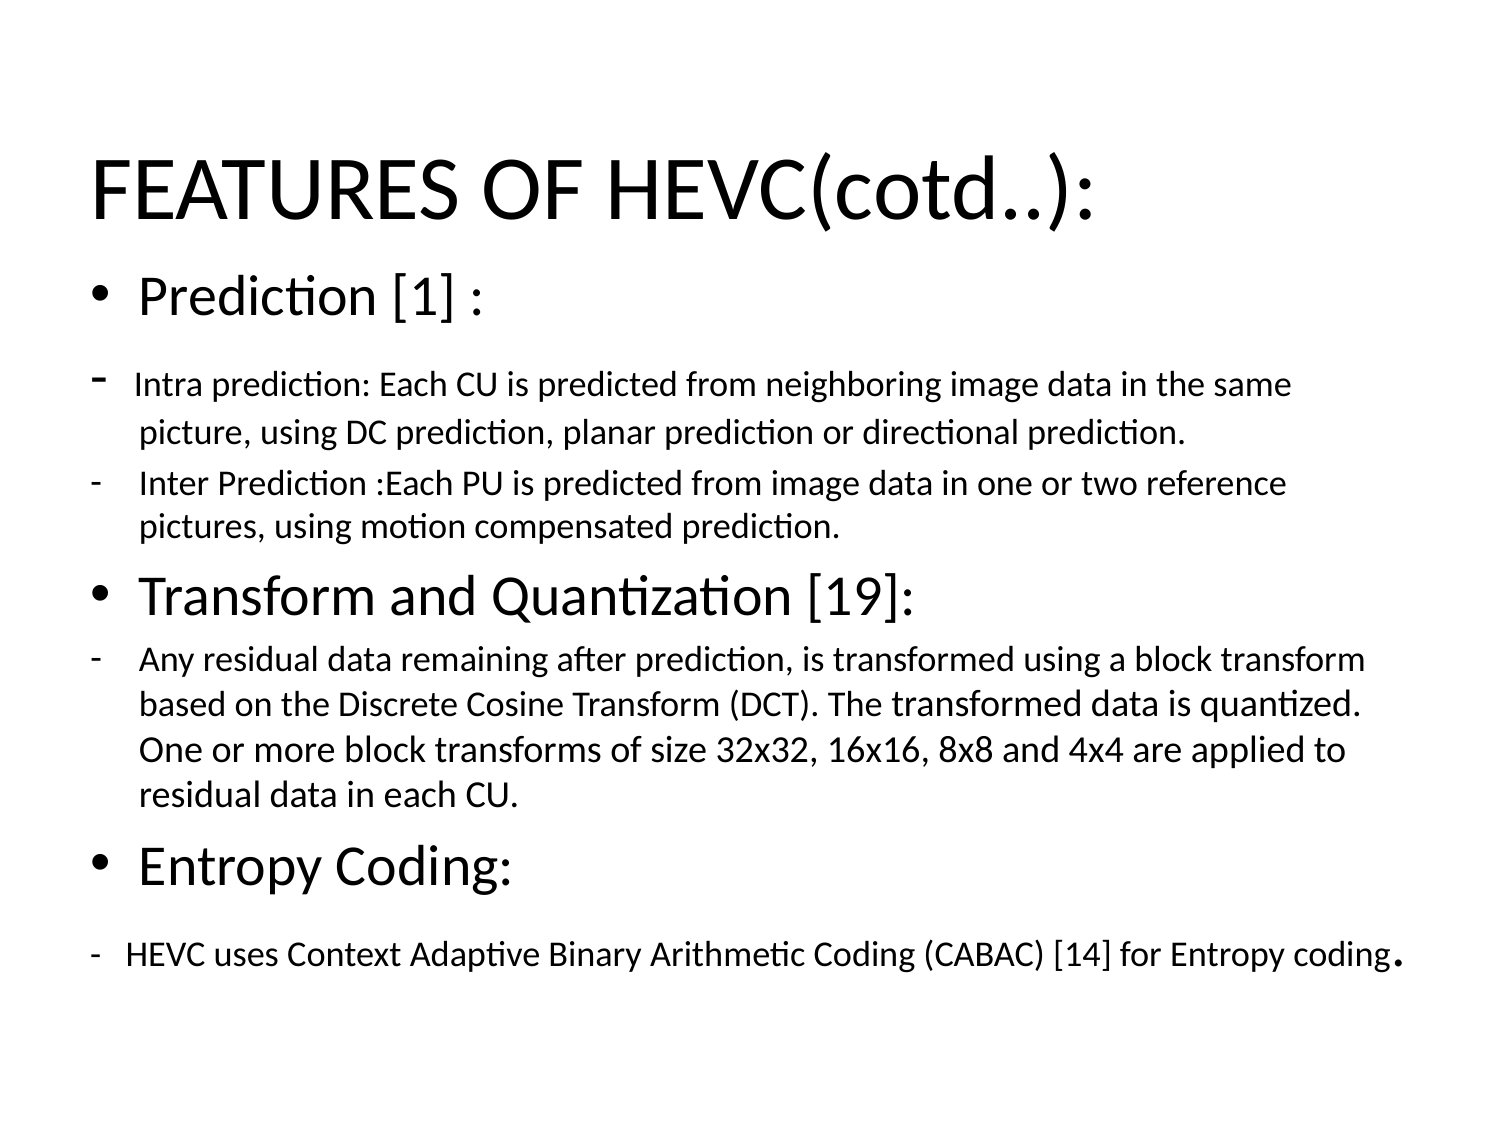

# FEATURES OF HEVC(cotd..):
Prediction [1] :
- Intra prediction: Each CU is predicted from neighboring image data in the same picture, using DC prediction, planar prediction or directional prediction.
Inter Prediction :Each PU is predicted from image data in one or two reference pictures, using motion compensated prediction.
Transform and Quantization [19]:
Any residual data remaining after prediction, is transformed using a block transform based on the Discrete Cosine Transform (DCT). The transformed data is quantized. One or more block transforms of size 32x32, 16x16, 8x8 and 4x4 are applied to residual data in each CU.
Entropy Coding:
- HEVC uses Context Adaptive Binary Arithmetic Coding (CABAC) [14] for Entropy coding.